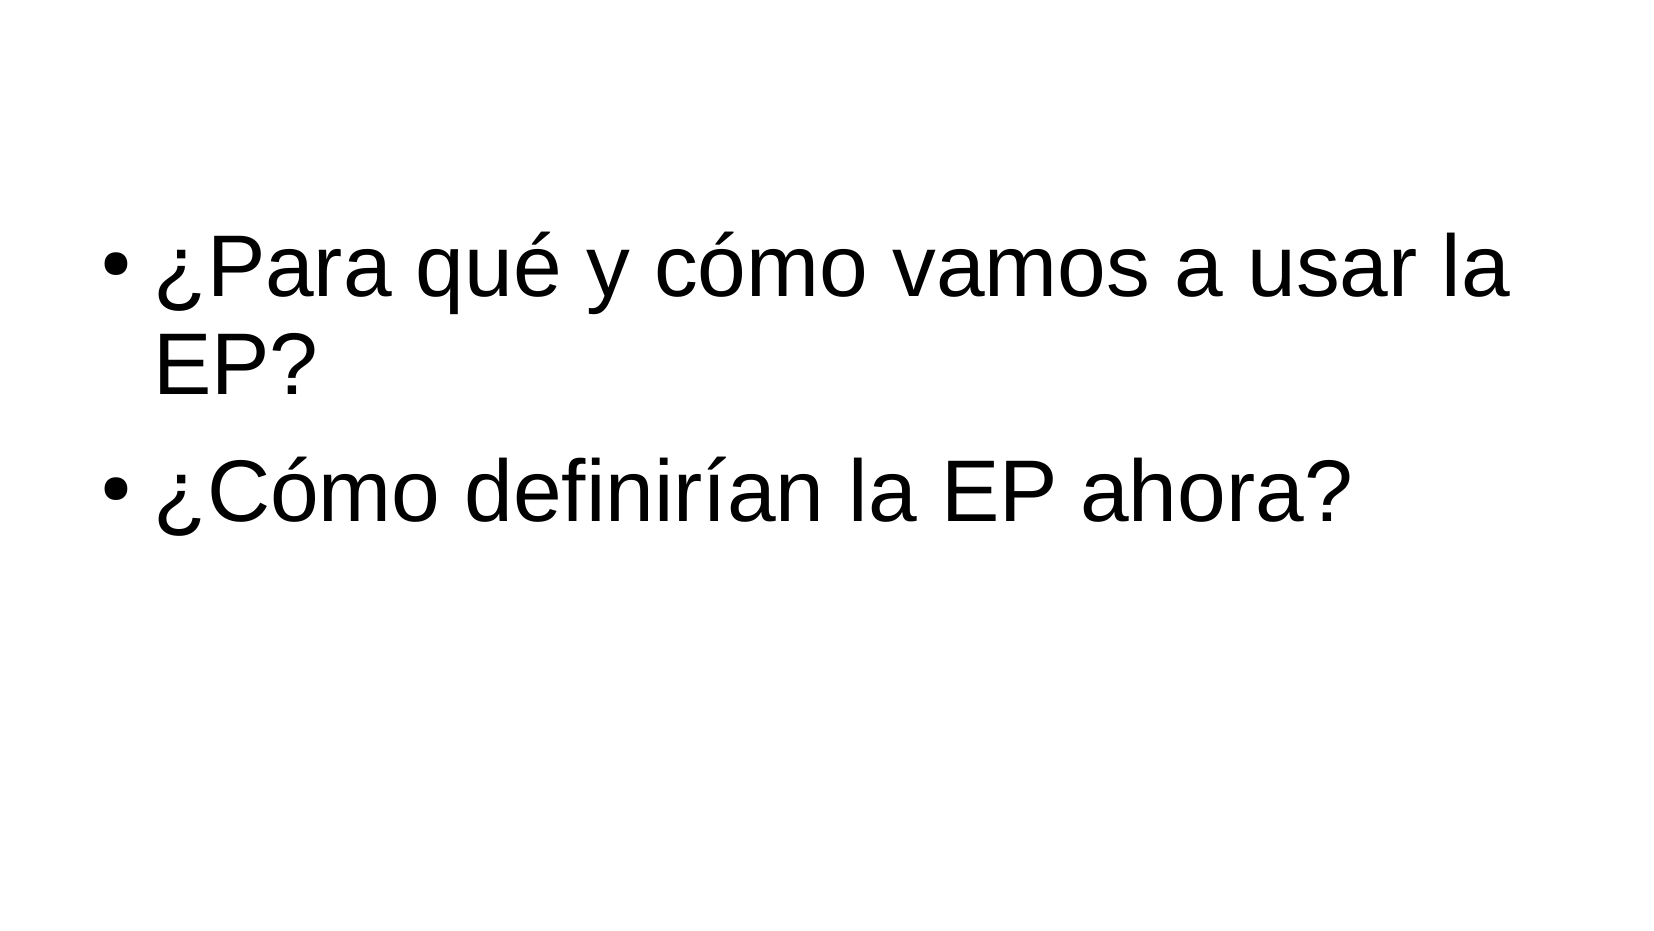

# ¿Para qué y cómo vamos a usar la EP?
¿Cómo definirían la EP ahora?